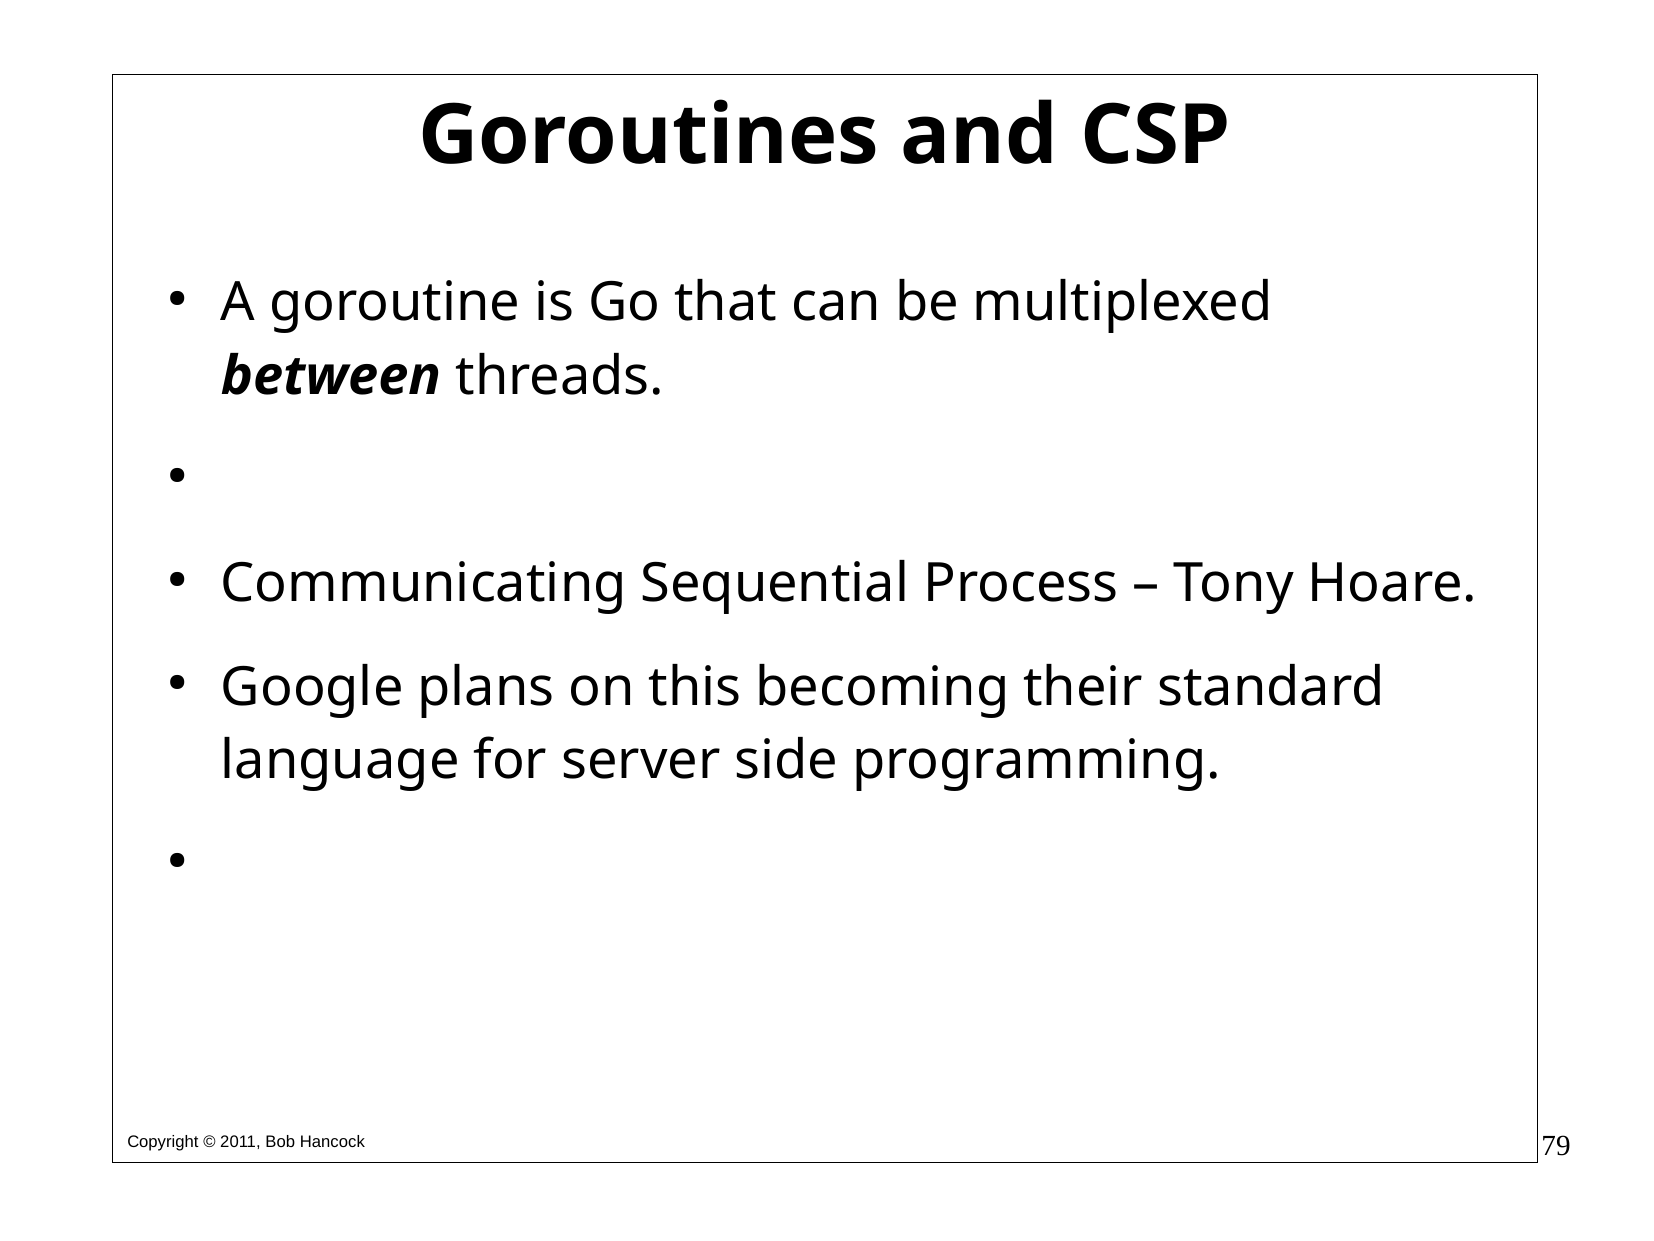

# Goroutines and CSP
A goroutine is Go that can be multiplexed between threads.
Communicating Sequential Process – Tony Hoare.
Google plans on this becoming their standard language for server side programming.
Copyright © 2011, Bob Hancock
79